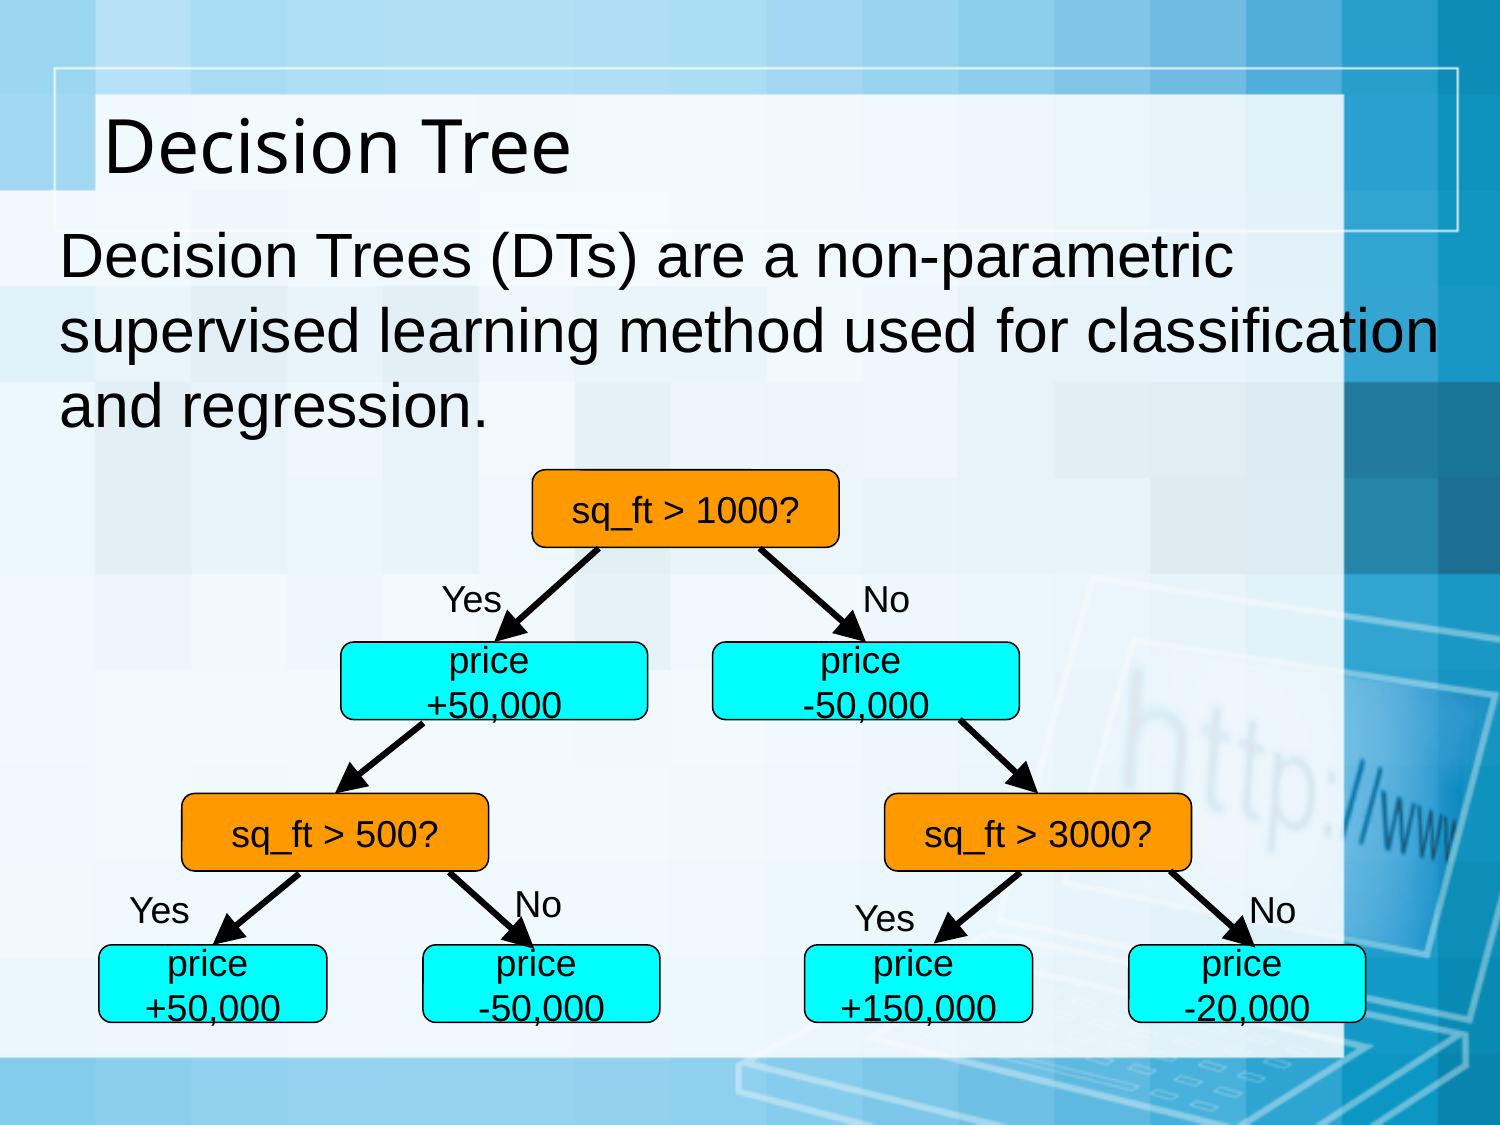

# Decision Tree
Decision Trees (DTs) are a non-parametric supervised learning method used for classification and regression.
sq_ft > 1000?
Yes
No
price
+50,000
price
-50,000
sq_ft > 500?
sq_ft > 3000?
No
Yes
No
Yes
price
+50,000
price
-50,000
price
+150,000
price
-20,000